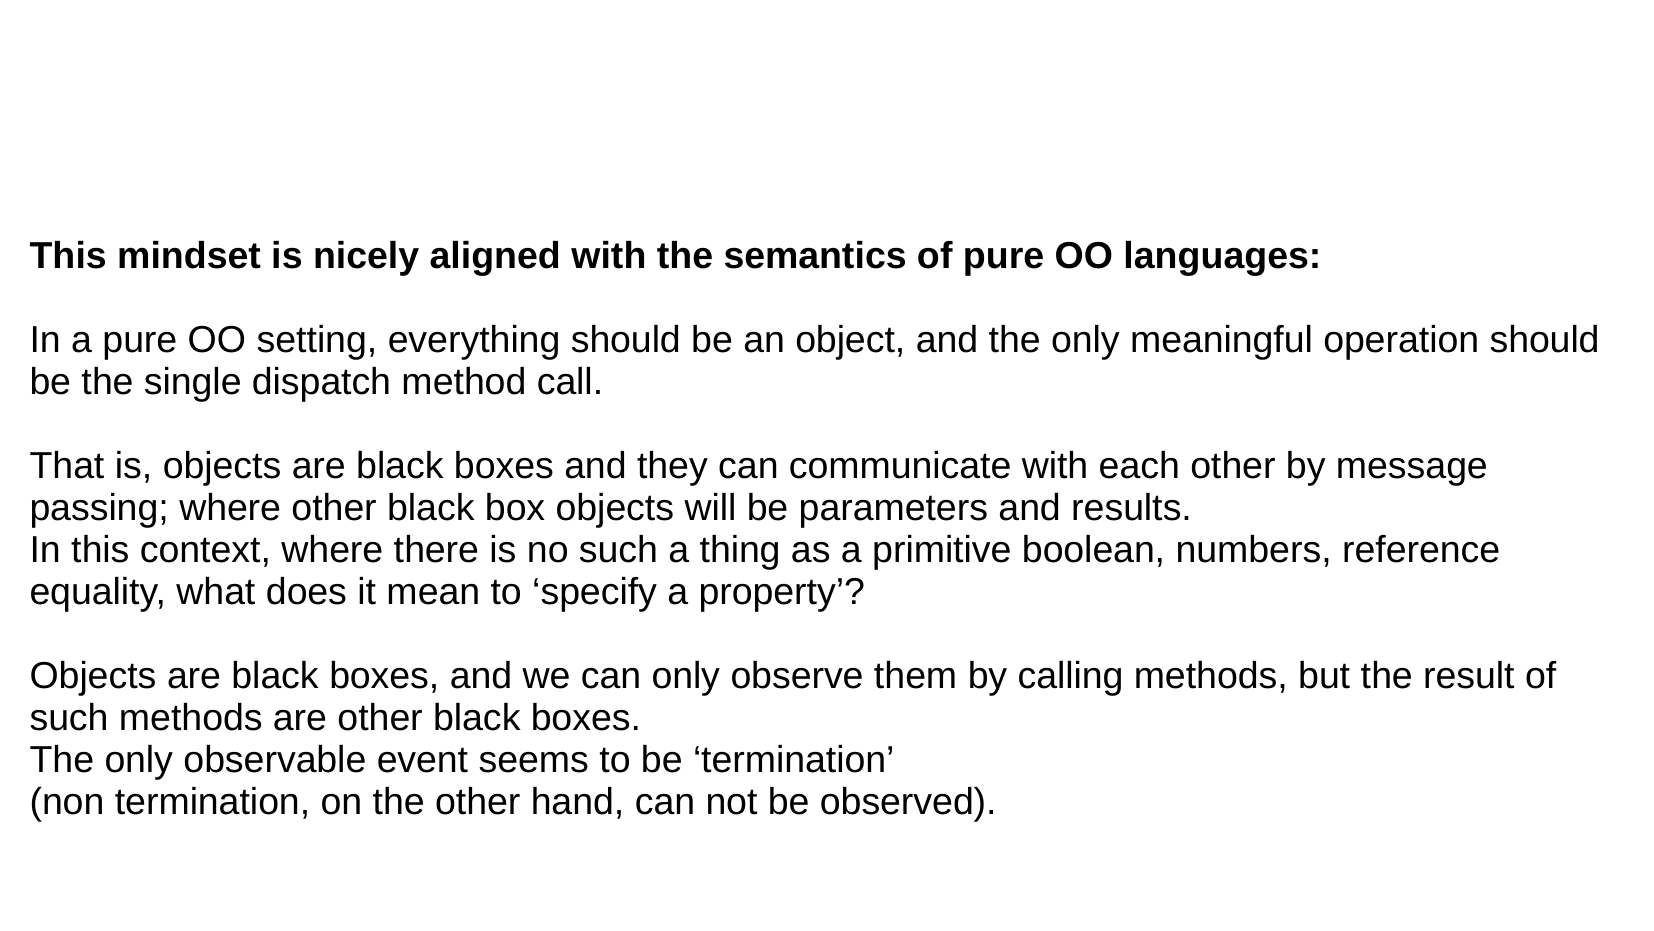

This mindset is nicely aligned with the semantics of pure OO languages:
In a pure OO setting, everything should be an object, and the only meaningful operation should be the single dispatch method call.
That is, objects are black boxes and they can communicate with each other by message passing; where other black box objects will be parameters and results.
In this context, where there is no such a thing as a primitive boolean, numbers, reference equality, what does it mean to ‘specify a property’?
Objects are black boxes, and we can only observe them by calling methods, but the result of such methods are other black boxes.
The only observable event seems to be ‘termination’
(non termination, on the other hand, can not be observed).